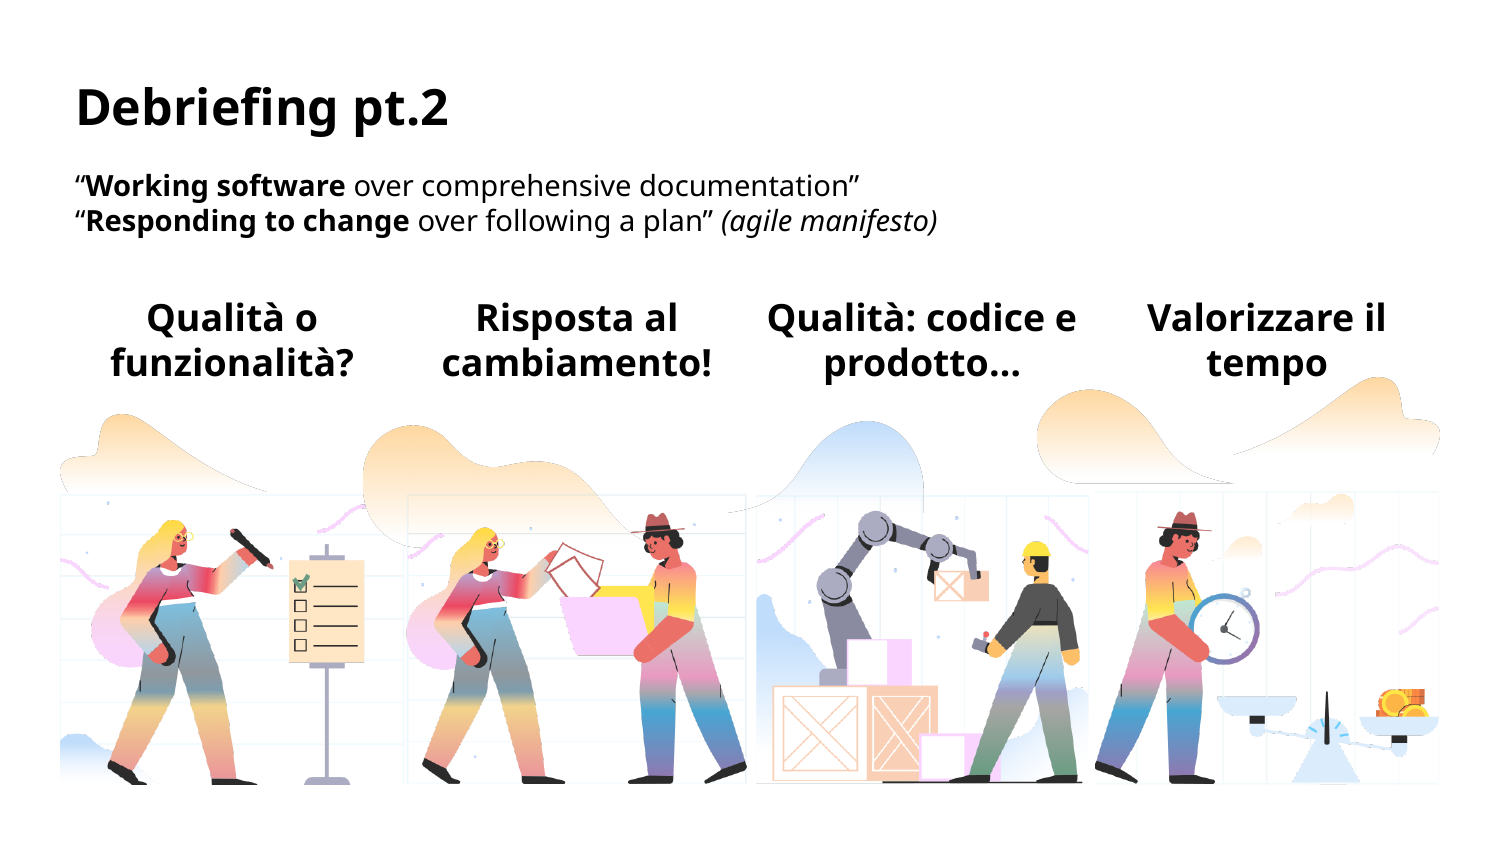

Debriefing pt.2
# “Working software over comprehensive documentation” “Responding to change over following a plan” (agile manifesto)
Qualità o funzionalità?
Risposta al cambiamento!
Qualità: codice e prodotto…
Valorizzare il tempo